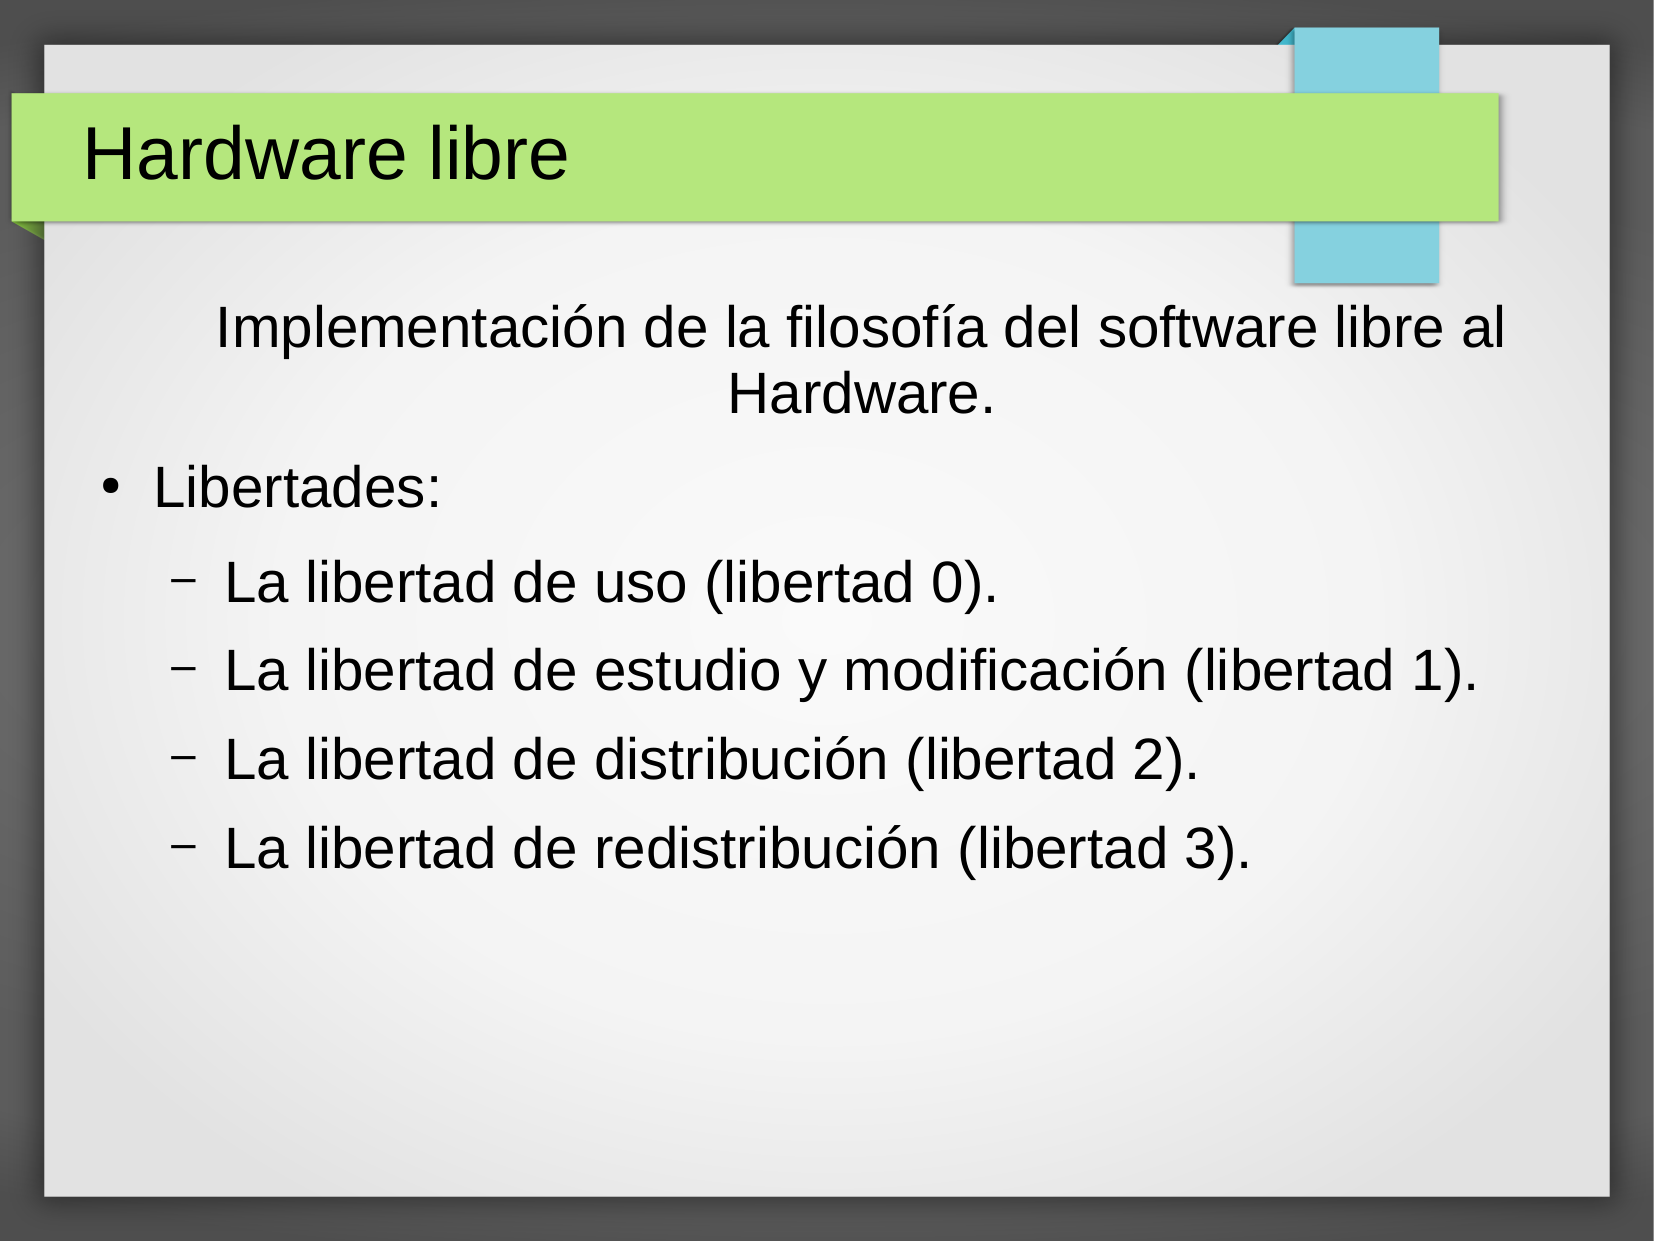

# Hardware libre
Implementación de la filosofía del software libre al Hardware.
Libertades:
La libertad de uso (libertad 0).
La libertad de estudio y modificación (libertad 1).
La libertad de distribución (libertad 2).
La libertad de redistribución (libertad 3).